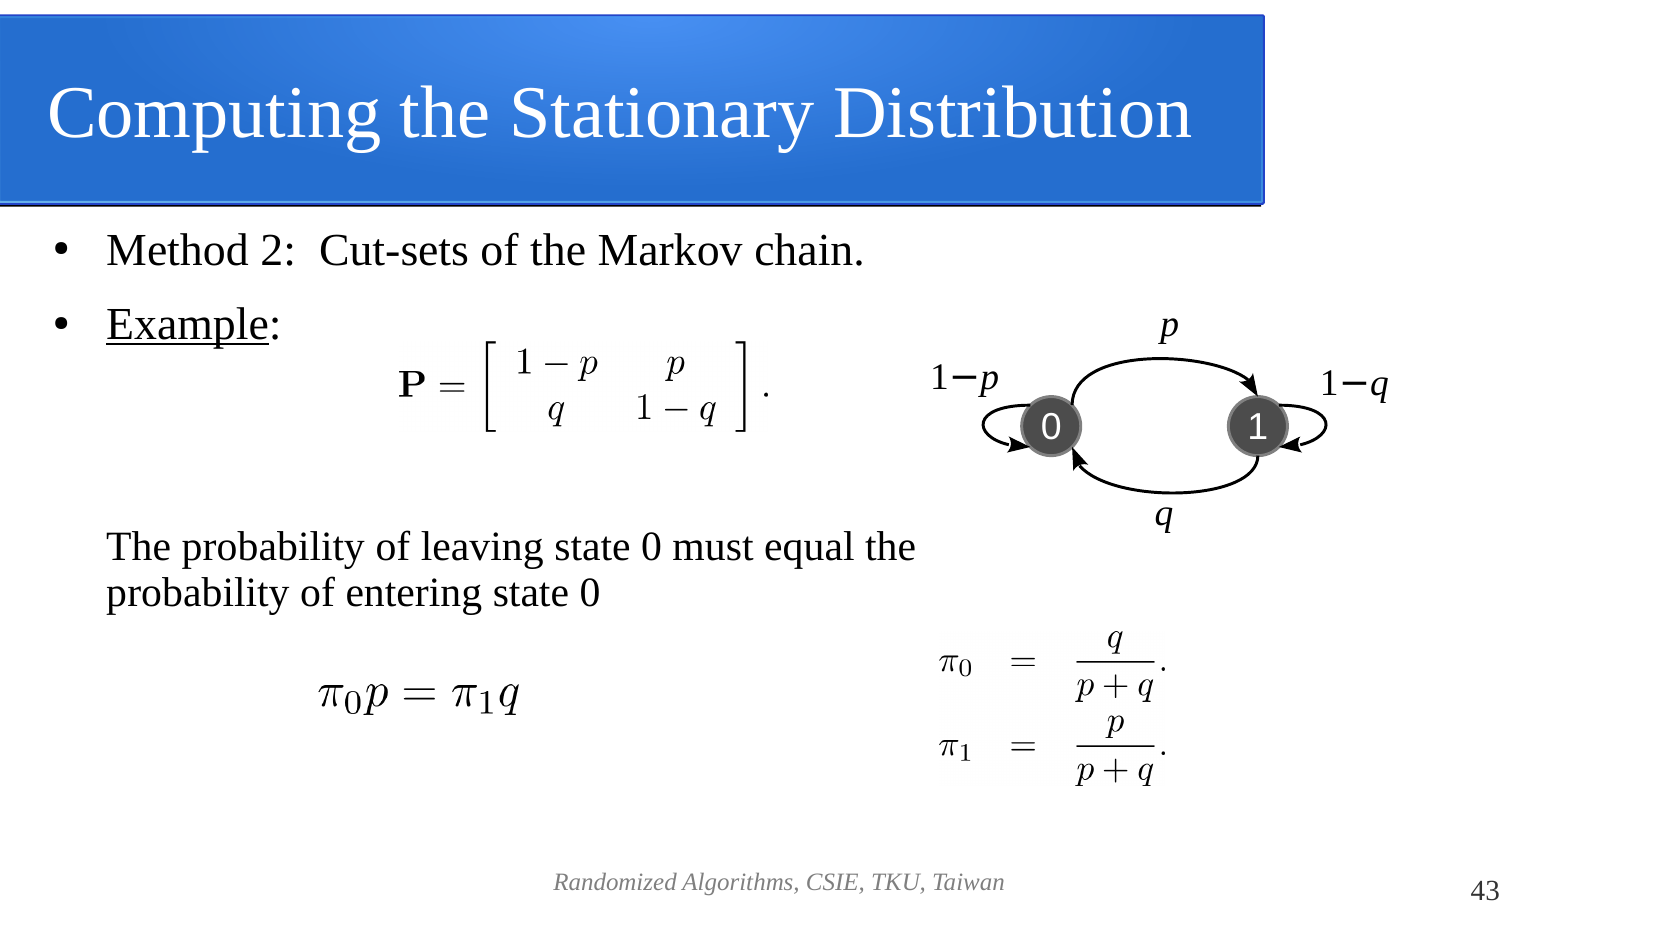

# Computing the Stationary Distribution
Method 2: Cut-sets of the Markov chain.
Example:
The probability of leaving state 0 must equal the probability of entering state 0
p
1−p
1−q
0
1
q
Randomized Algorithms, CSIE, TKU, Taiwan
43